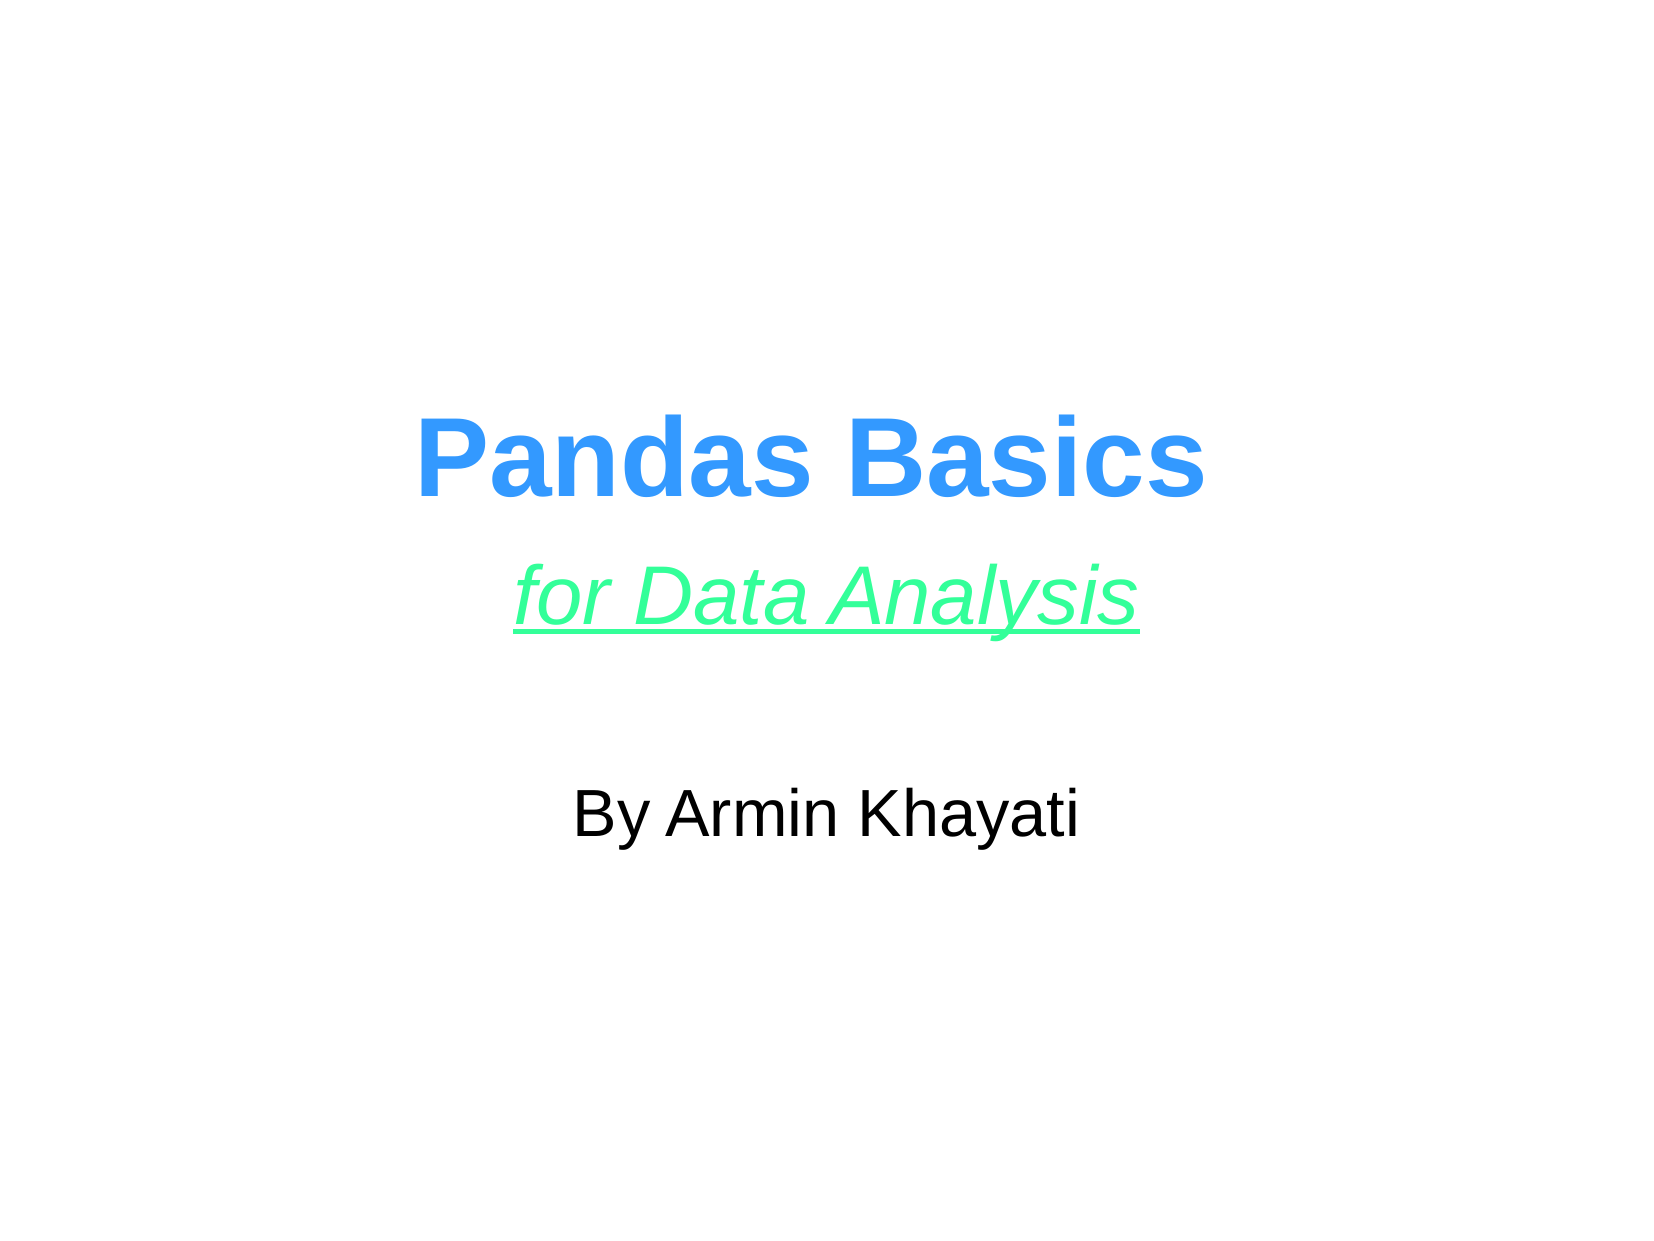

# Pandas Basics
for Data Analysis
By Armin Khayati